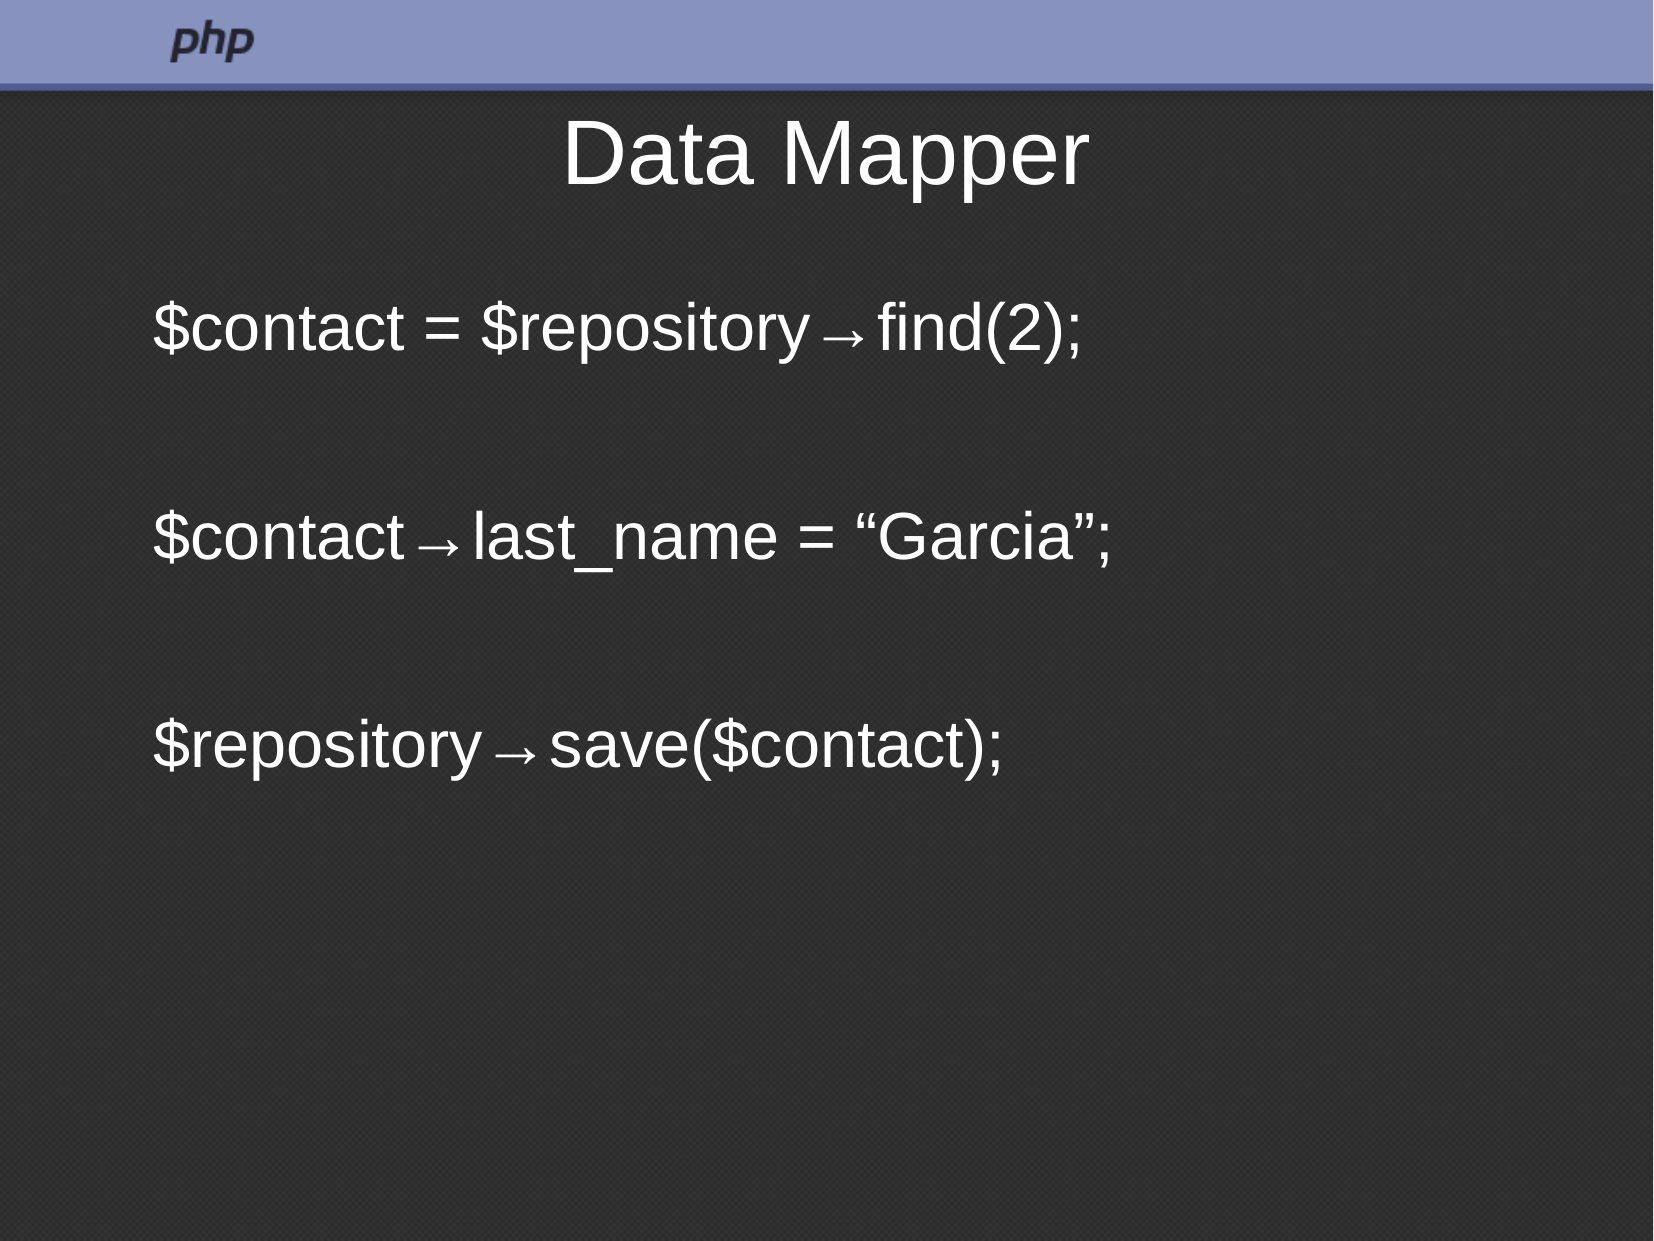

# Data Mapper
$contact = $repository→find(2);
$contact→last_name = “Garcia”;
$repository→save($contact);